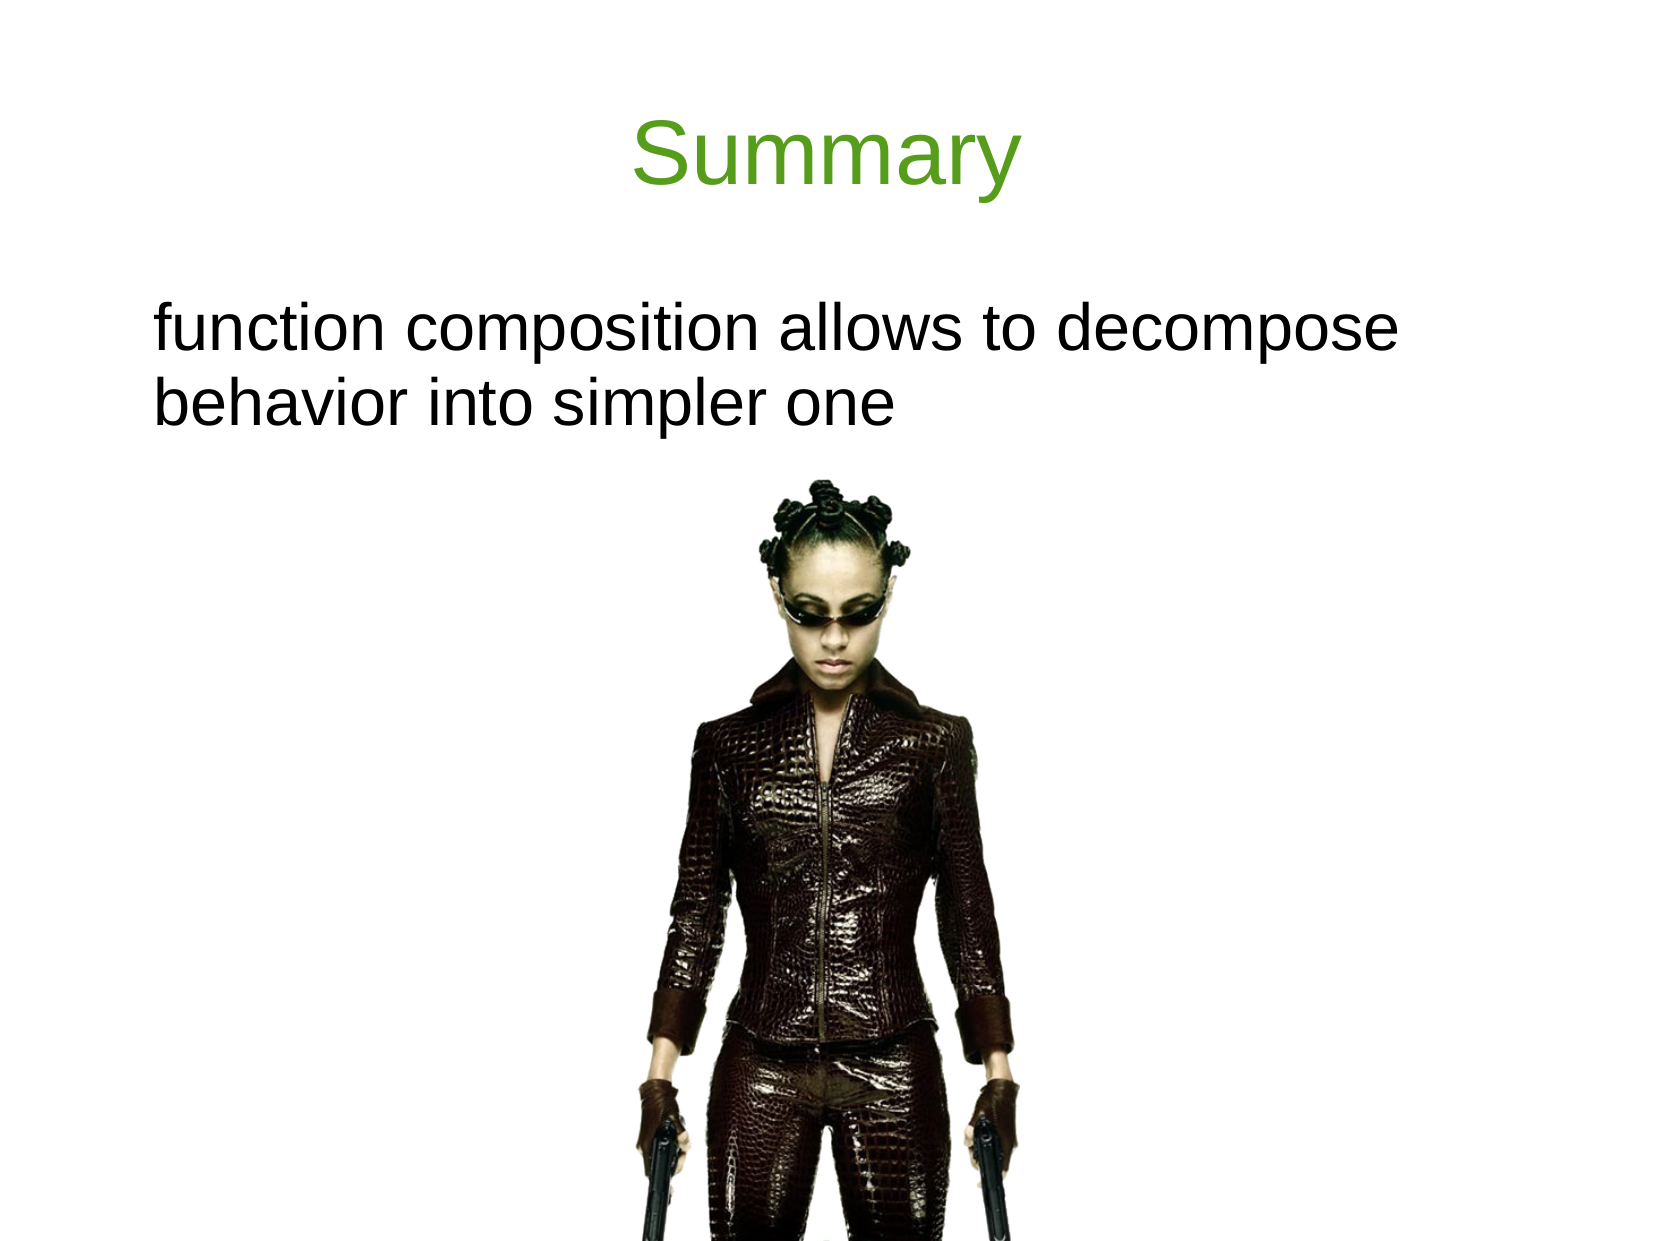

# Summary
function composition allows to decompose behavior into simpler one